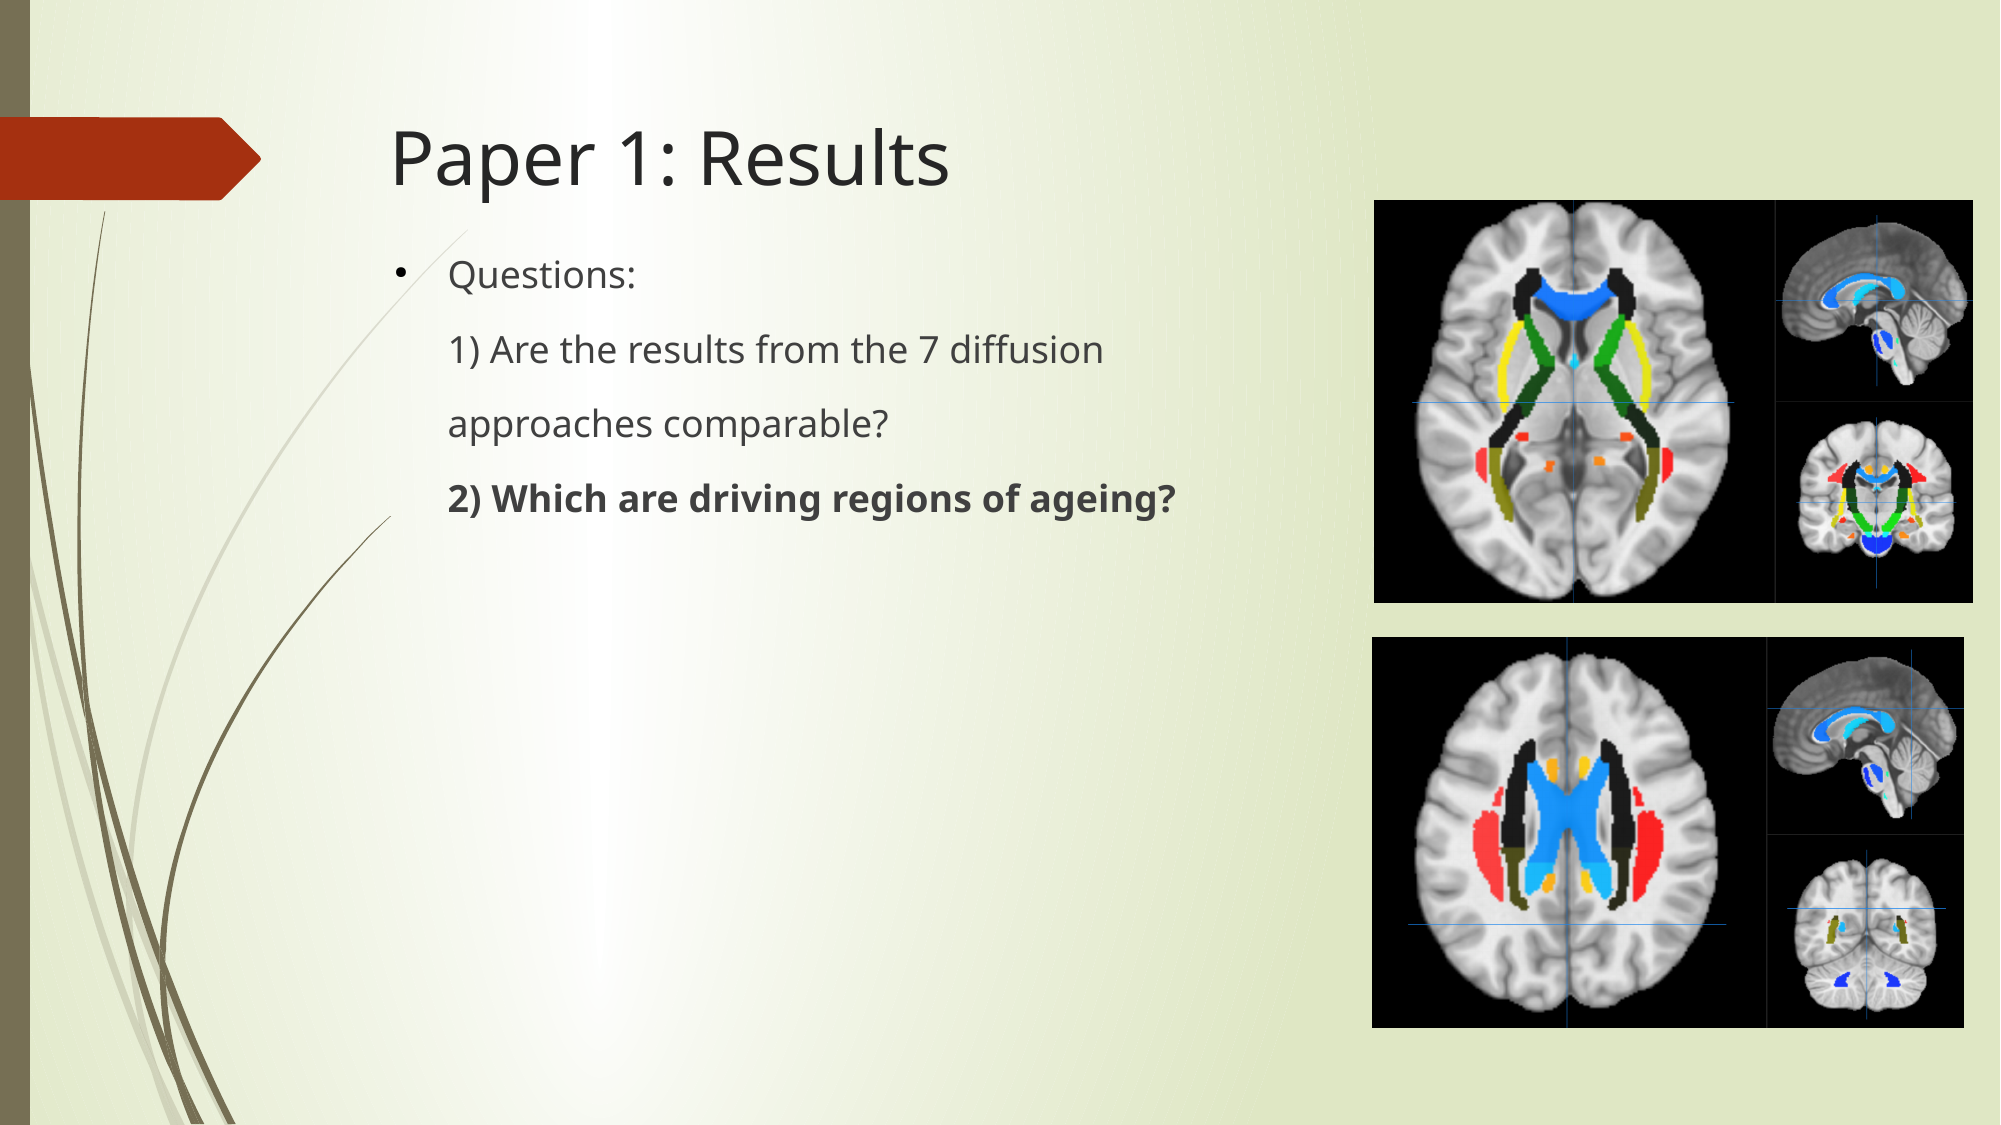

# Paper 1: Results
Questions:
1) Are the results from the 7 diffusion
approaches comparable?
2) Which are driving regions of ageing?